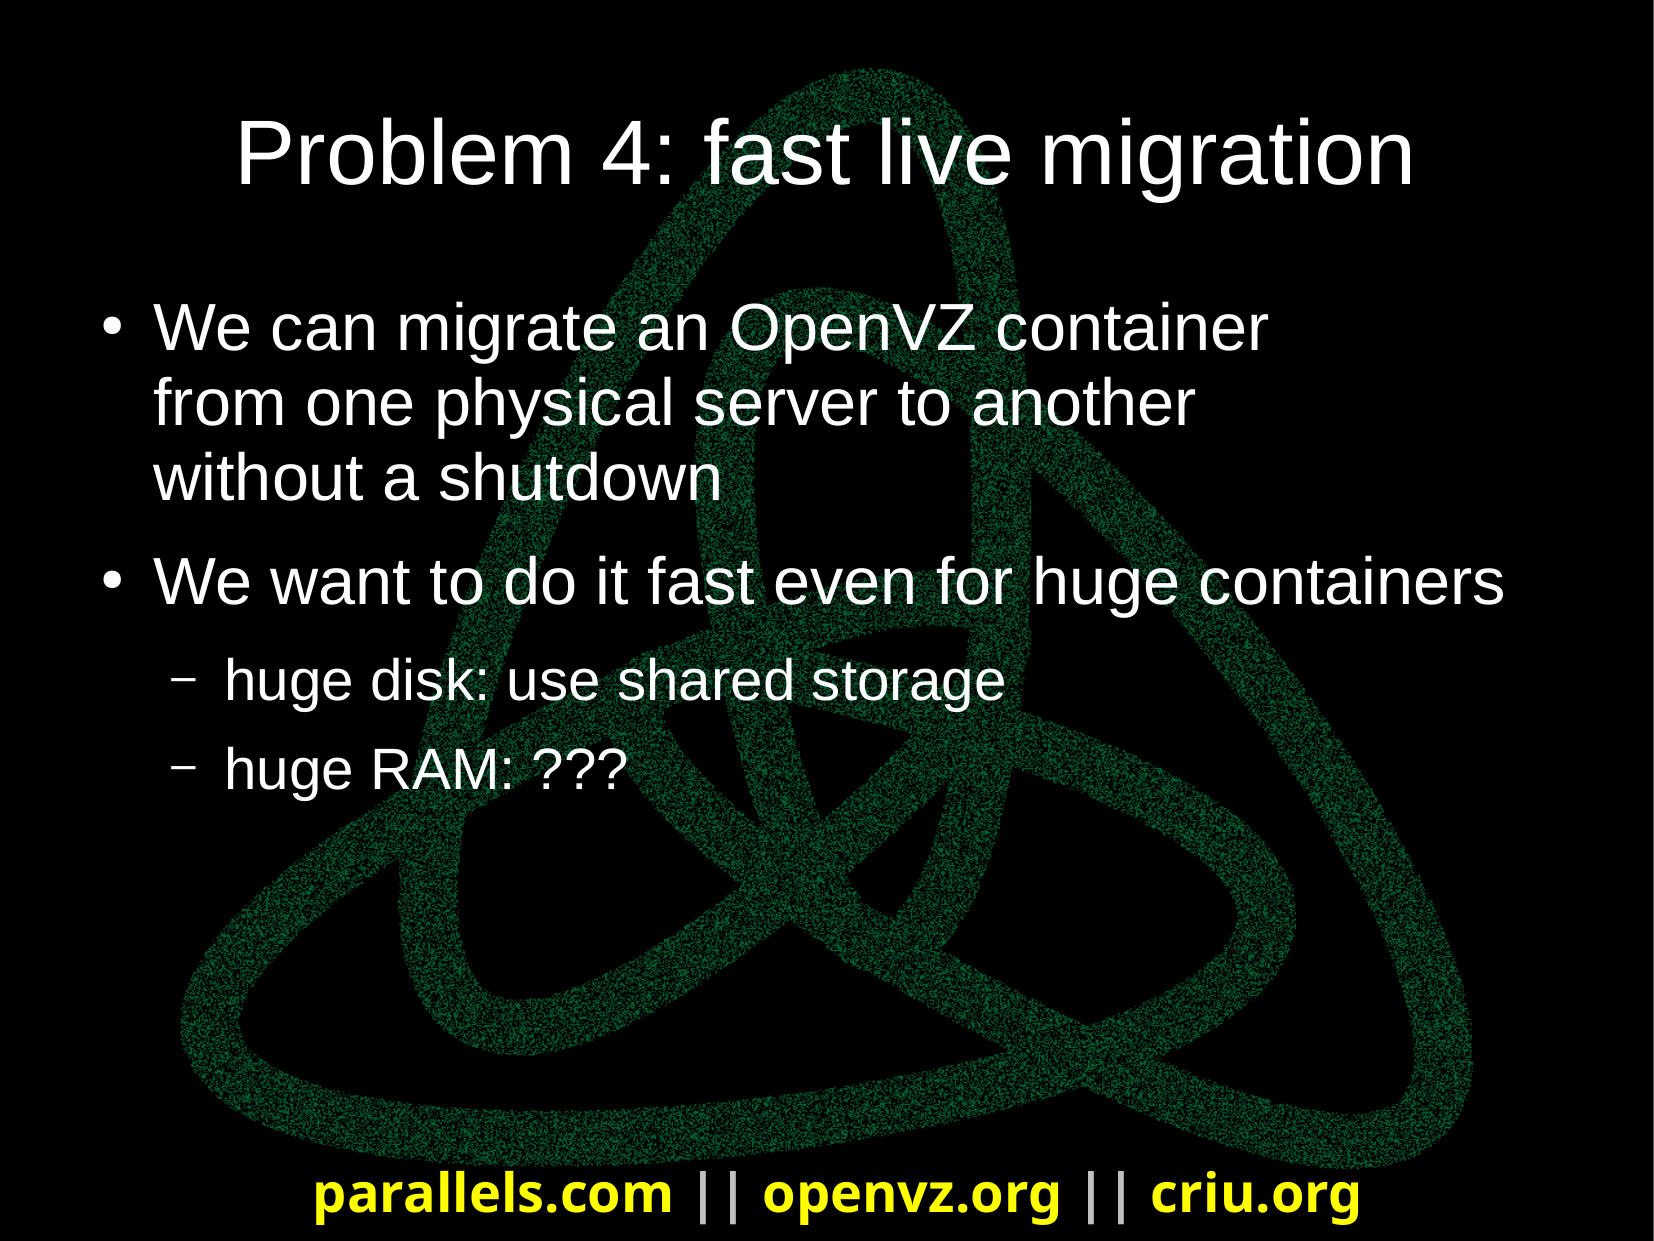

# Problem 4: fast live migration
We can migrate an OpenVZ container
from one physical server to another
without a shutdown
We want to do it fast even for huge containers
huge disk: use shared storage
huge RAM: ???